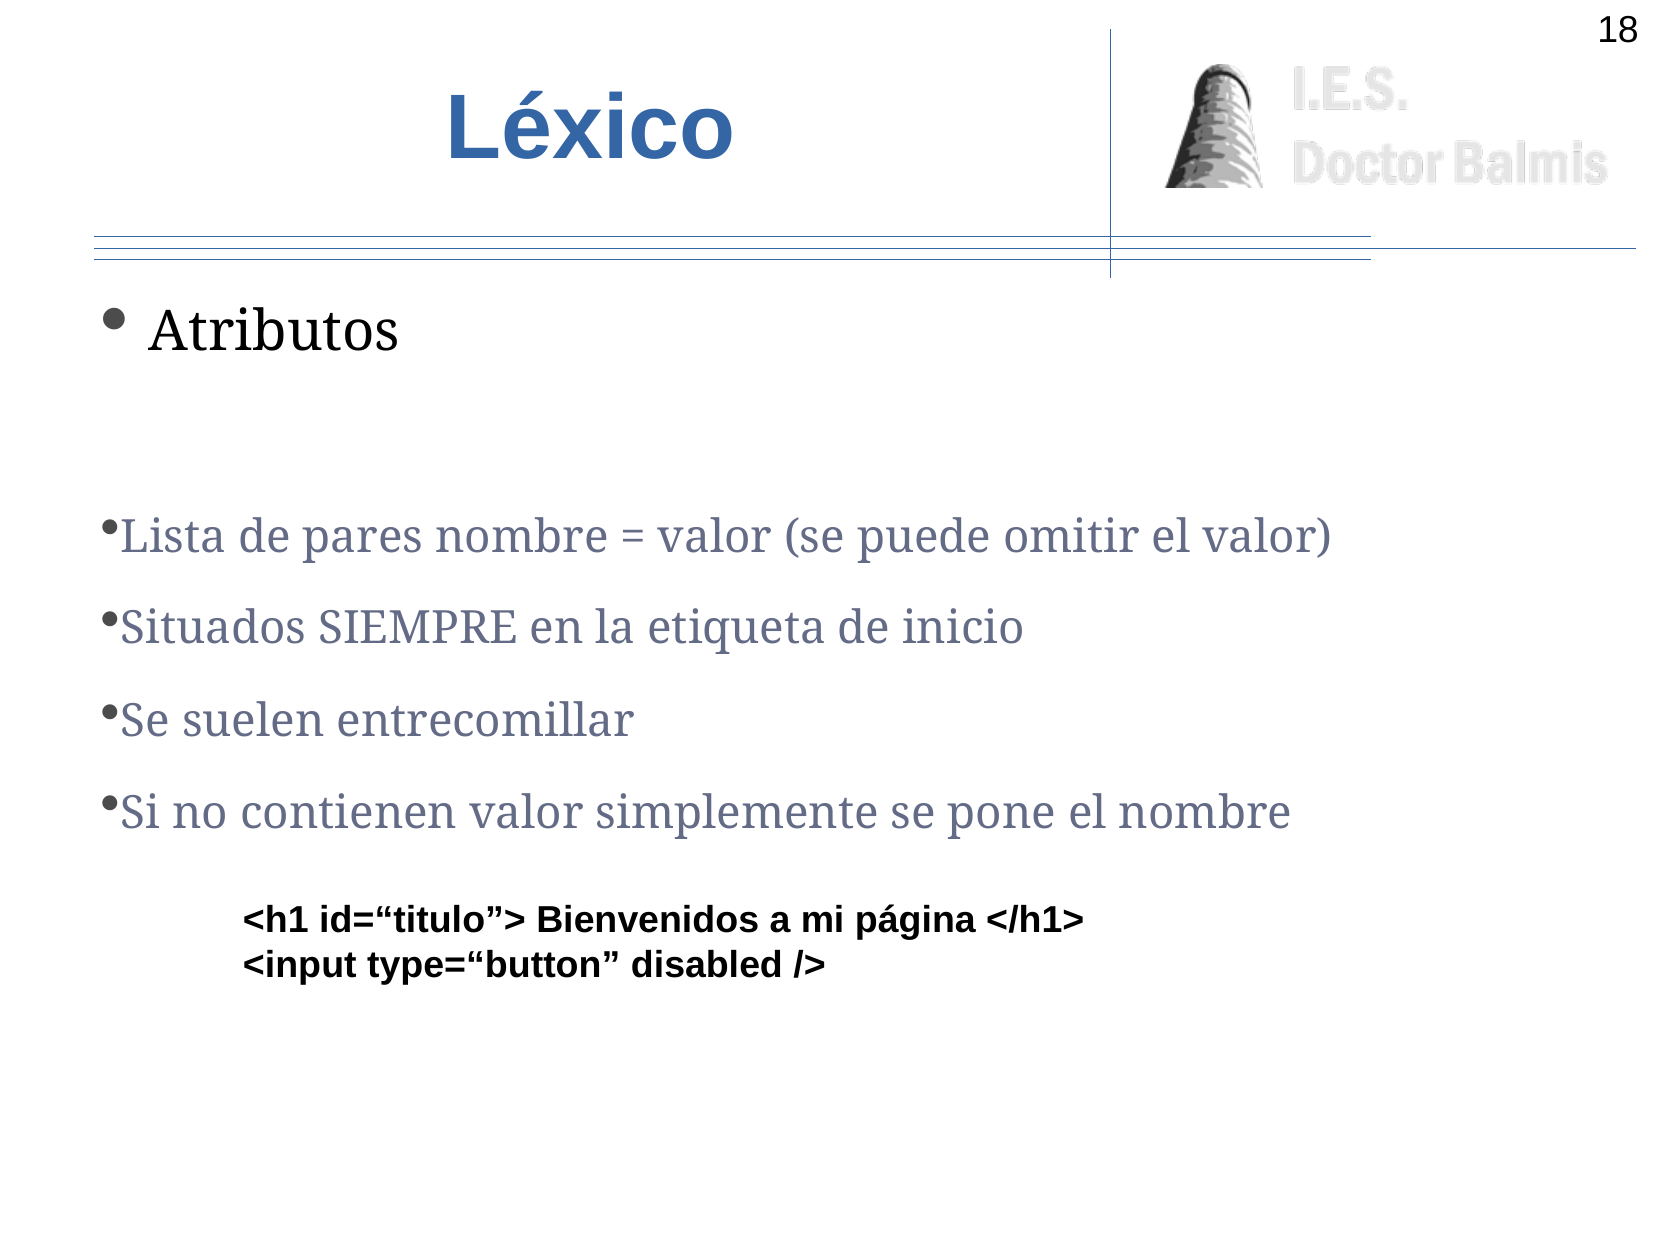

# Léxico
 Atributos
Lista de pares nombre = valor (se puede omitir el valor)
Situados SIEMPRE en la etiqueta de inicio
Se suelen entrecomillar
Si no contienen valor simplemente se pone el nombre
<h1 id=“titulo”> Bienvenidos a mi página </h1>
<input type=“button” disabled />